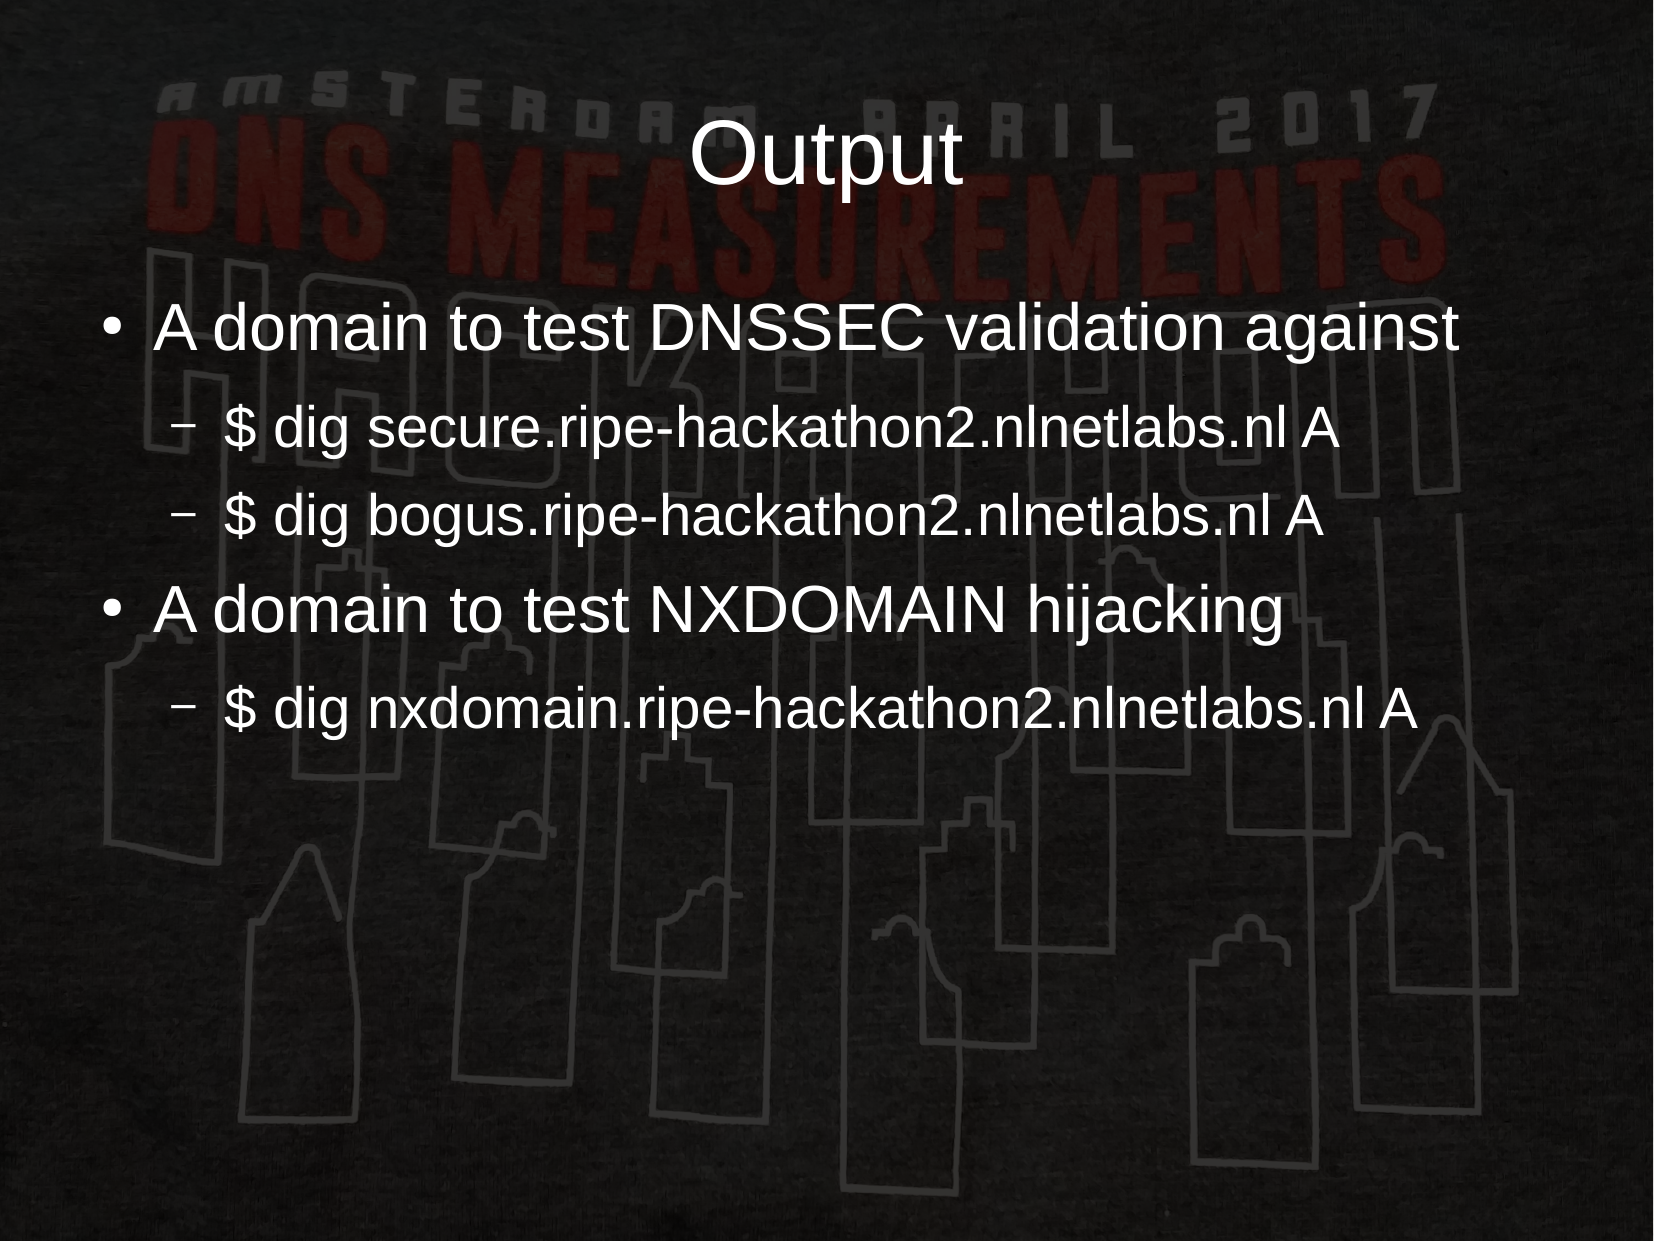

# Output
A domain to test DNSSEC validation against
$ dig secure.ripe-hackathon2.nlnetlabs.nl A
$ dig bogus.ripe-hackathon2.nlnetlabs.nl A
A domain to test NXDOMAIN hijacking
$ dig nxdomain.ripe-hackathon2.nlnetlabs.nl A